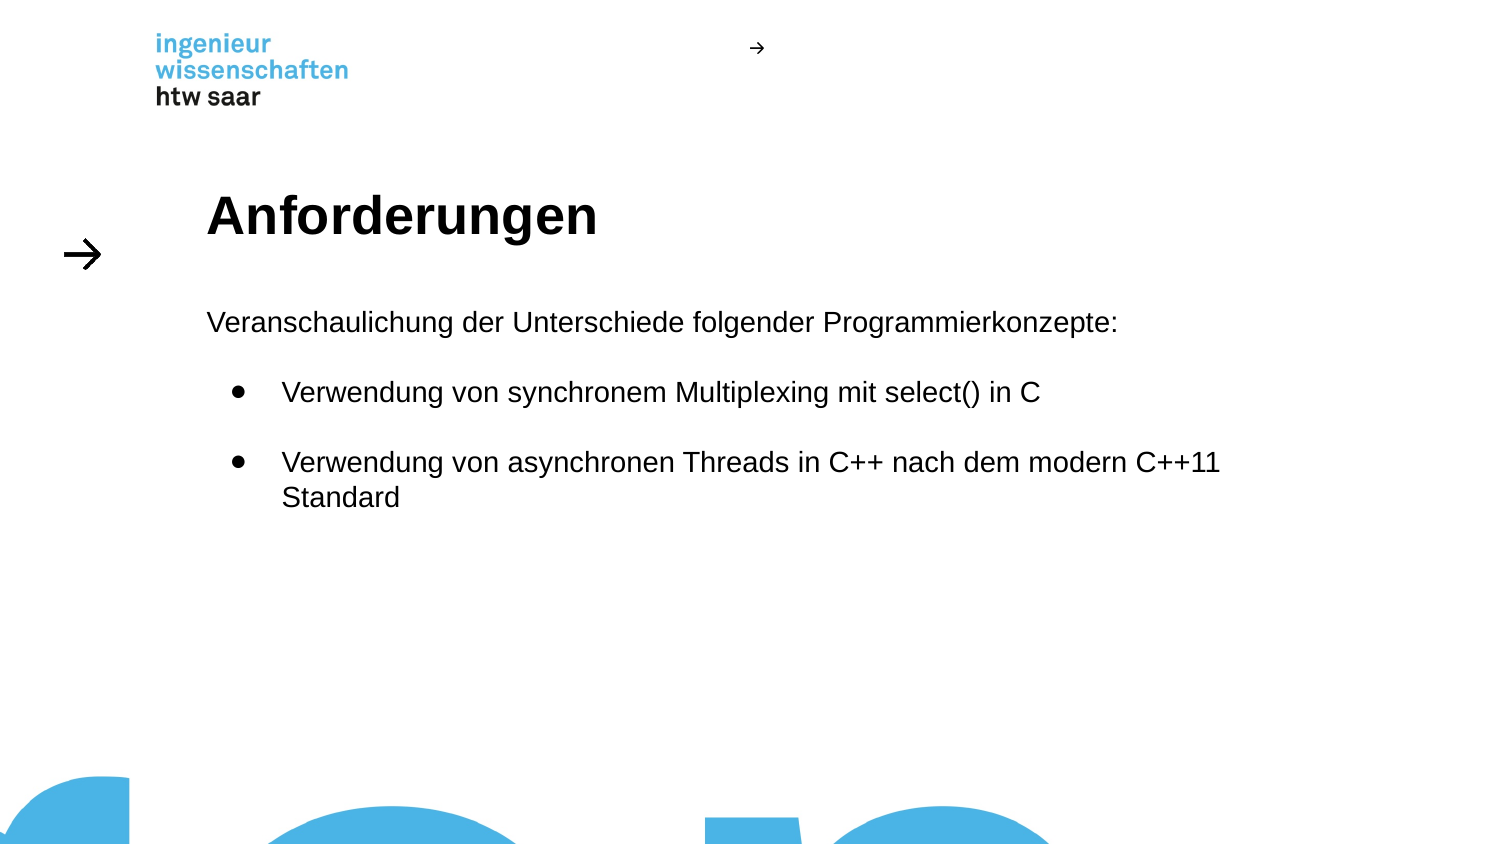

# Anforderungen
Veranschaulichung der Unterschiede folgender Programmierkonzepte:
Verwendung von synchronem Multiplexing mit select() in C
Verwendung von asynchronen Threads in C++ nach dem modern C++11 Standard